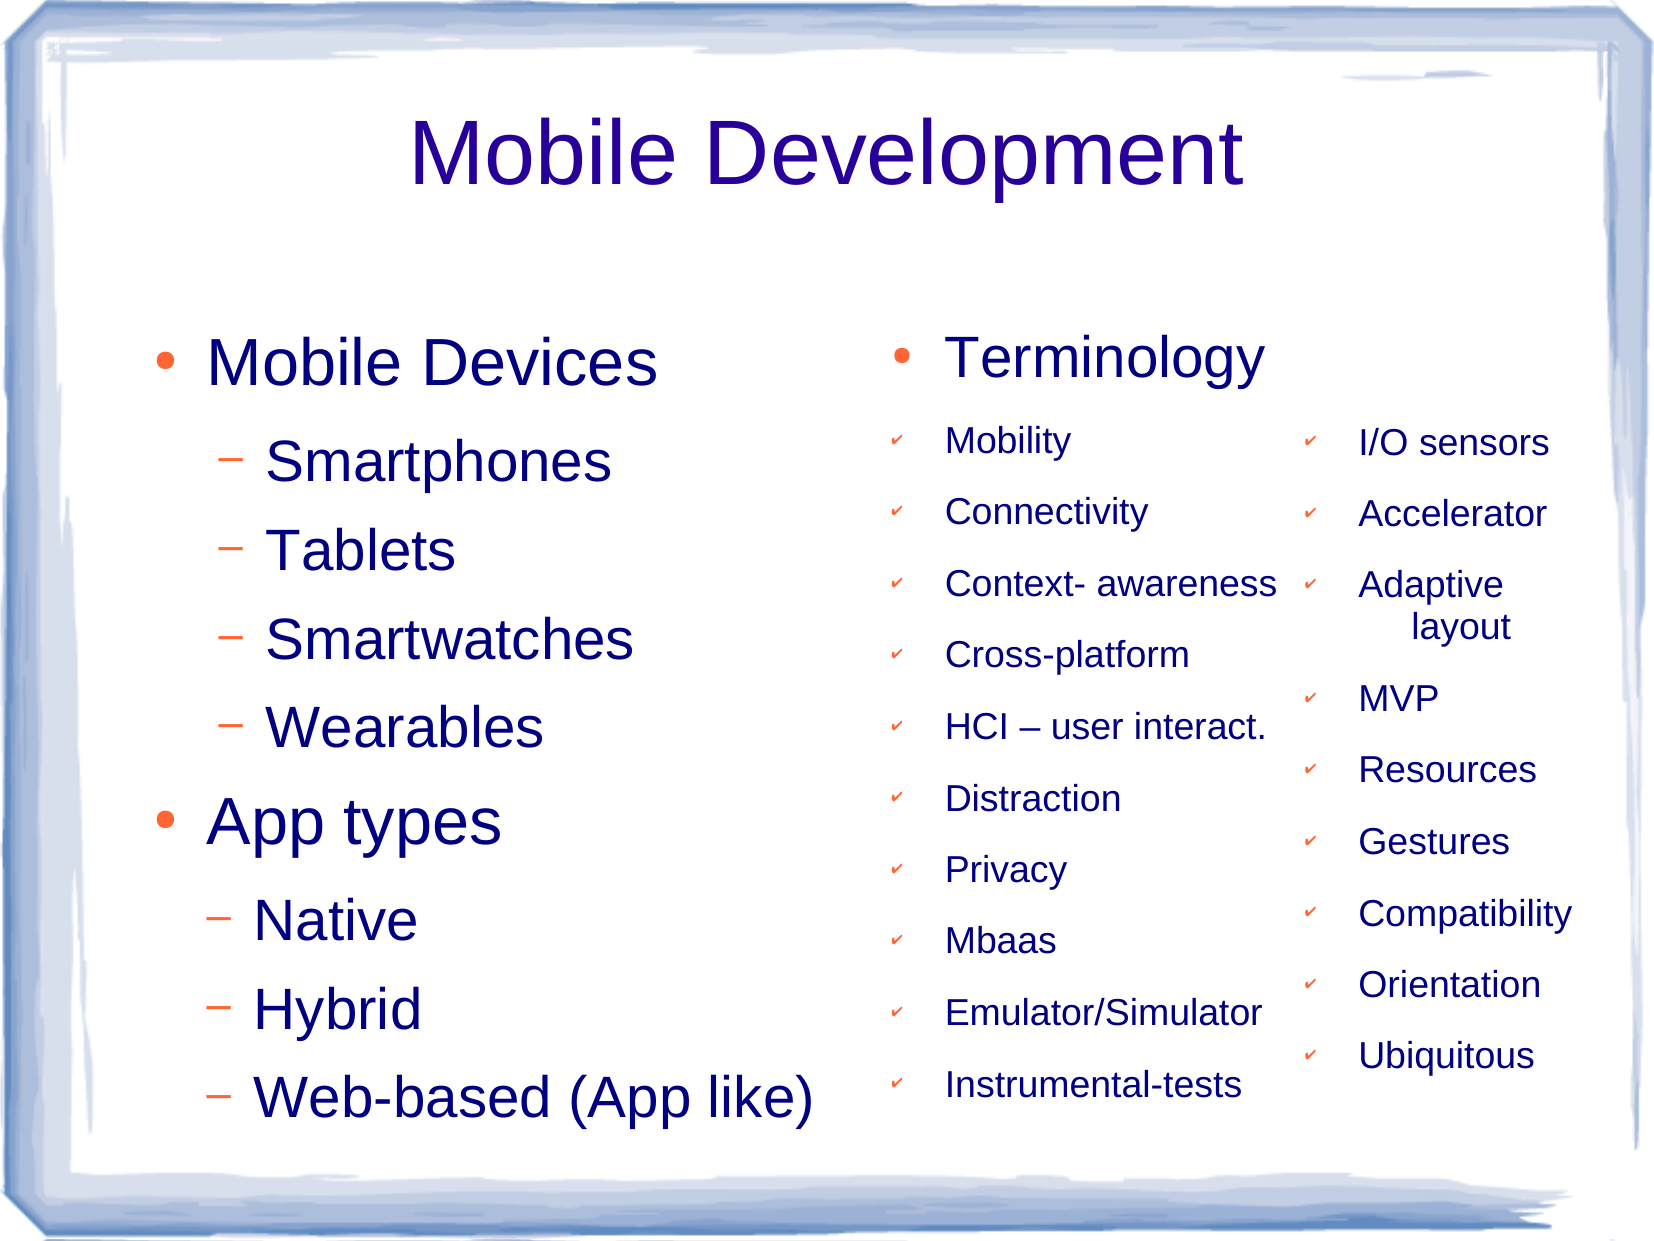

# Mobile Development
Mobile Devices
Smartphones
Tablets
Smartwatches
Wearables
App types
Native
Hybrid
Web-based (App like)
Terminology
Mobility
Connectivity
Context- awareness
Cross-platform
HCI – user interact.
Distraction
Privacy
Mbaas
Emulator/Simulator
Instrumental-tests
I/O sensors
Accelerator
Adaptive layout
MVP
Resources
Gestures
Compatibility
Orientation
Ubiquitous